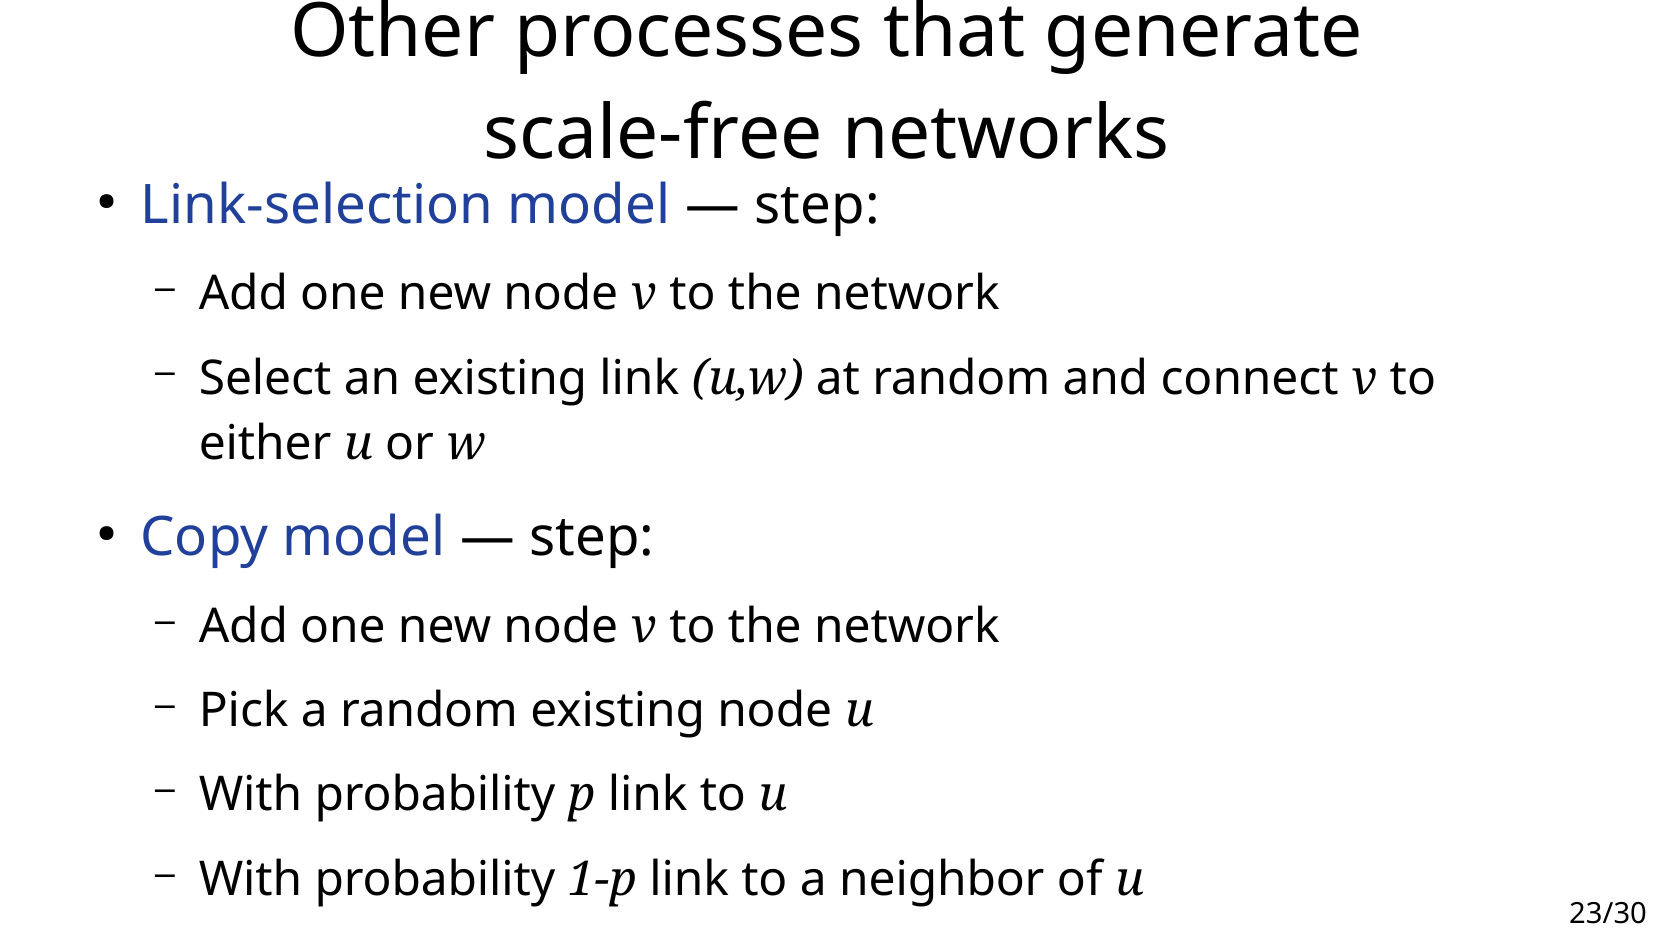

# Other processes that generate scale-free networks
Link-selection model — step:
Add one new node v to the network
Select an existing link (u,w) at random and connect v to either u or w
Copy model ­— step:
Add one new node v to the network
Pick a random existing node u
With probability p link to u
With probability 1-p link to a neighbor of u
23